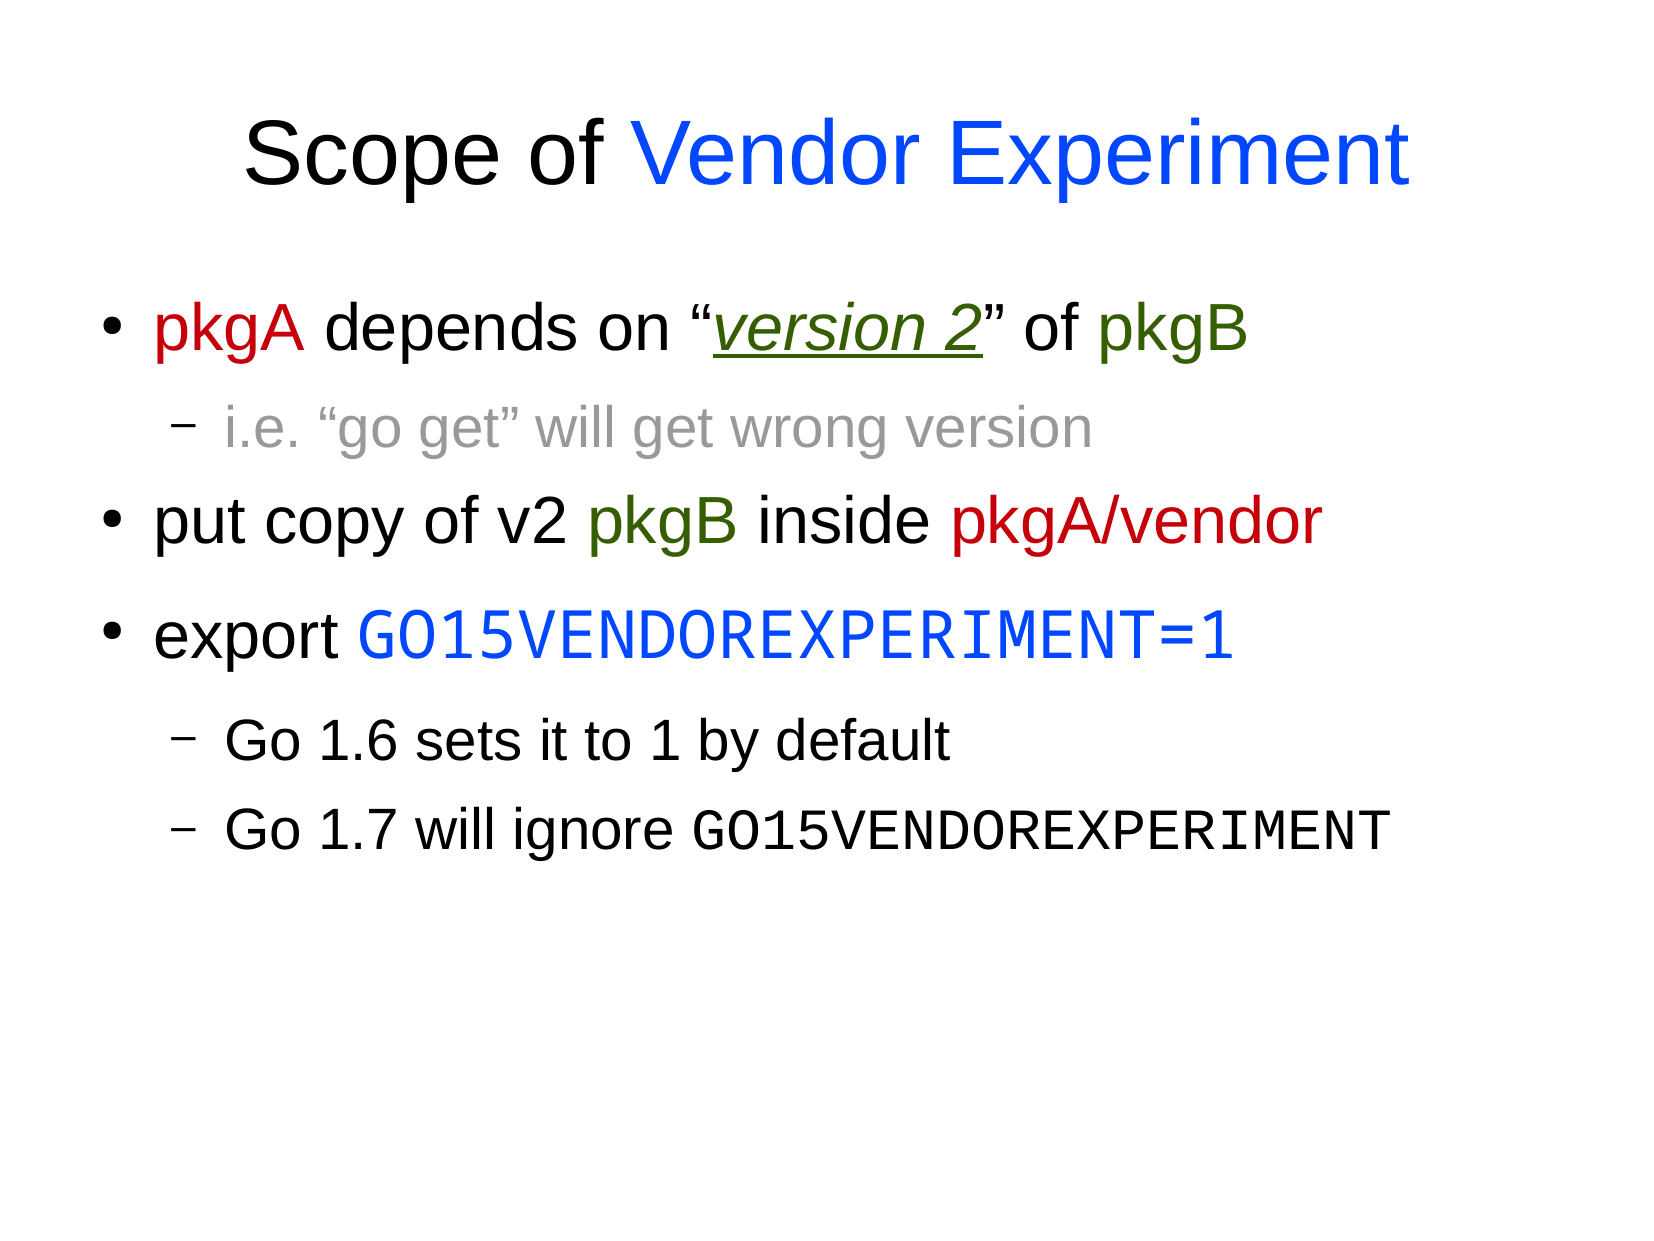

# Scope of Vendor Experiment
pkgA depends on “version 2” of pkgB
i.e. “go get” will get wrong version
put copy of v2 pkgB inside pkgA/vendor
export GO15VENDOREXPERIMENT=1
Go 1.6 sets it to 1 by default
Go 1.7 will ignore GO15VENDOREXPERIMENT